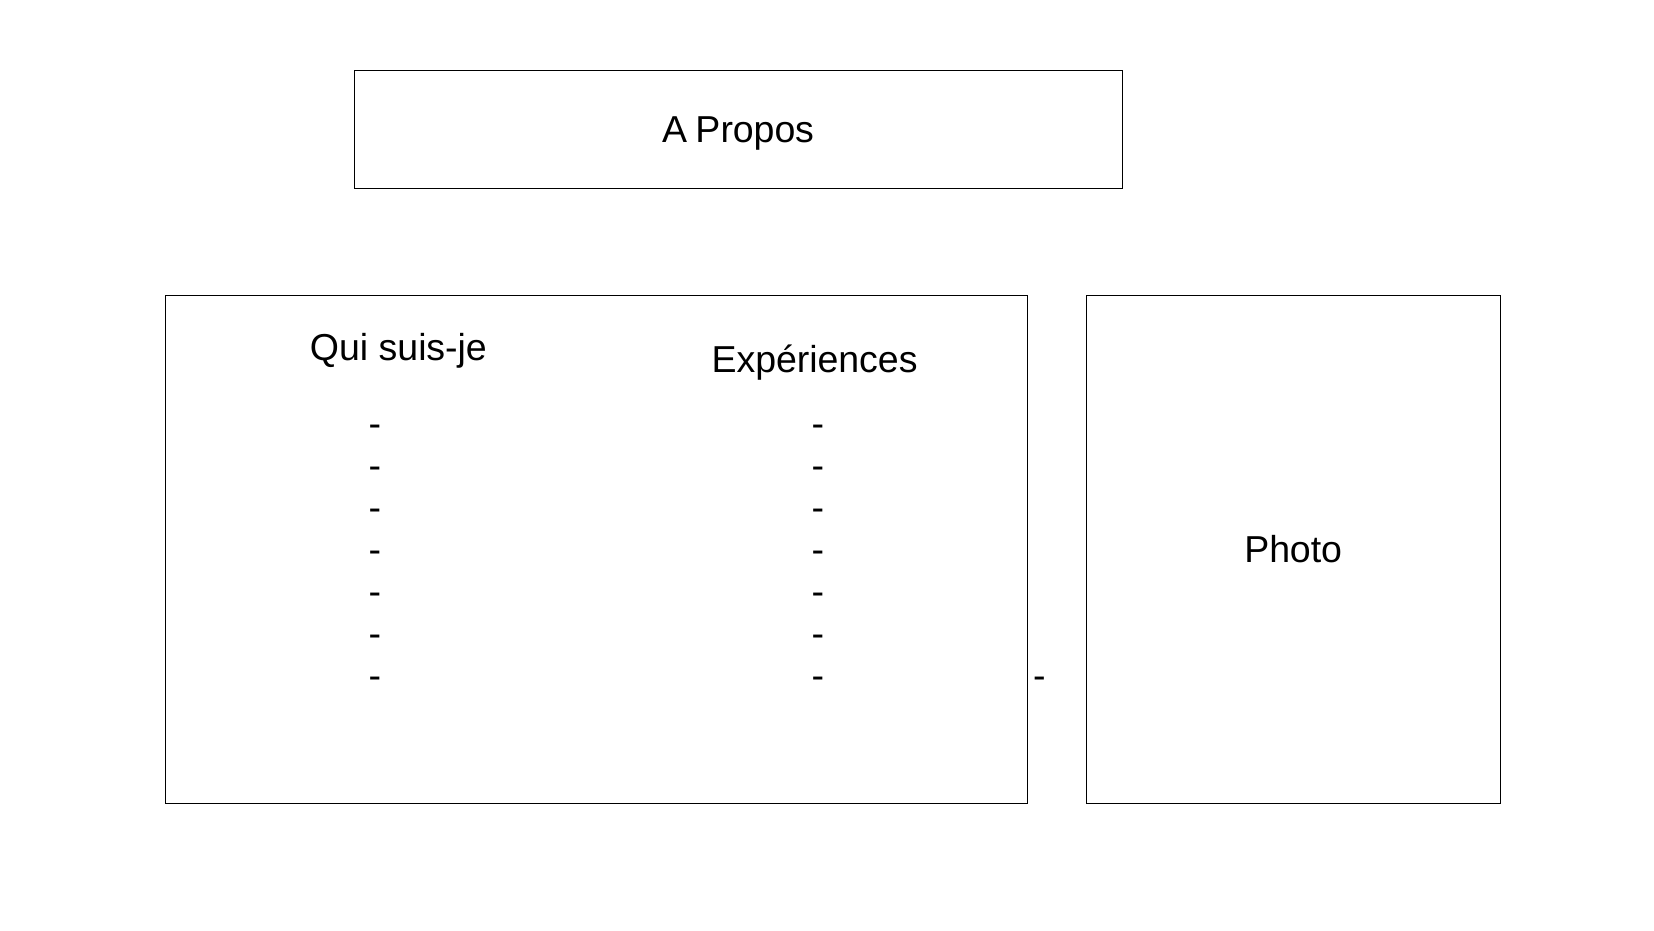

A Propos
-						-
-						-
-						-
-						-
-						-
-						-
			-						-			-
Photo
Qui suis-je
Expériences